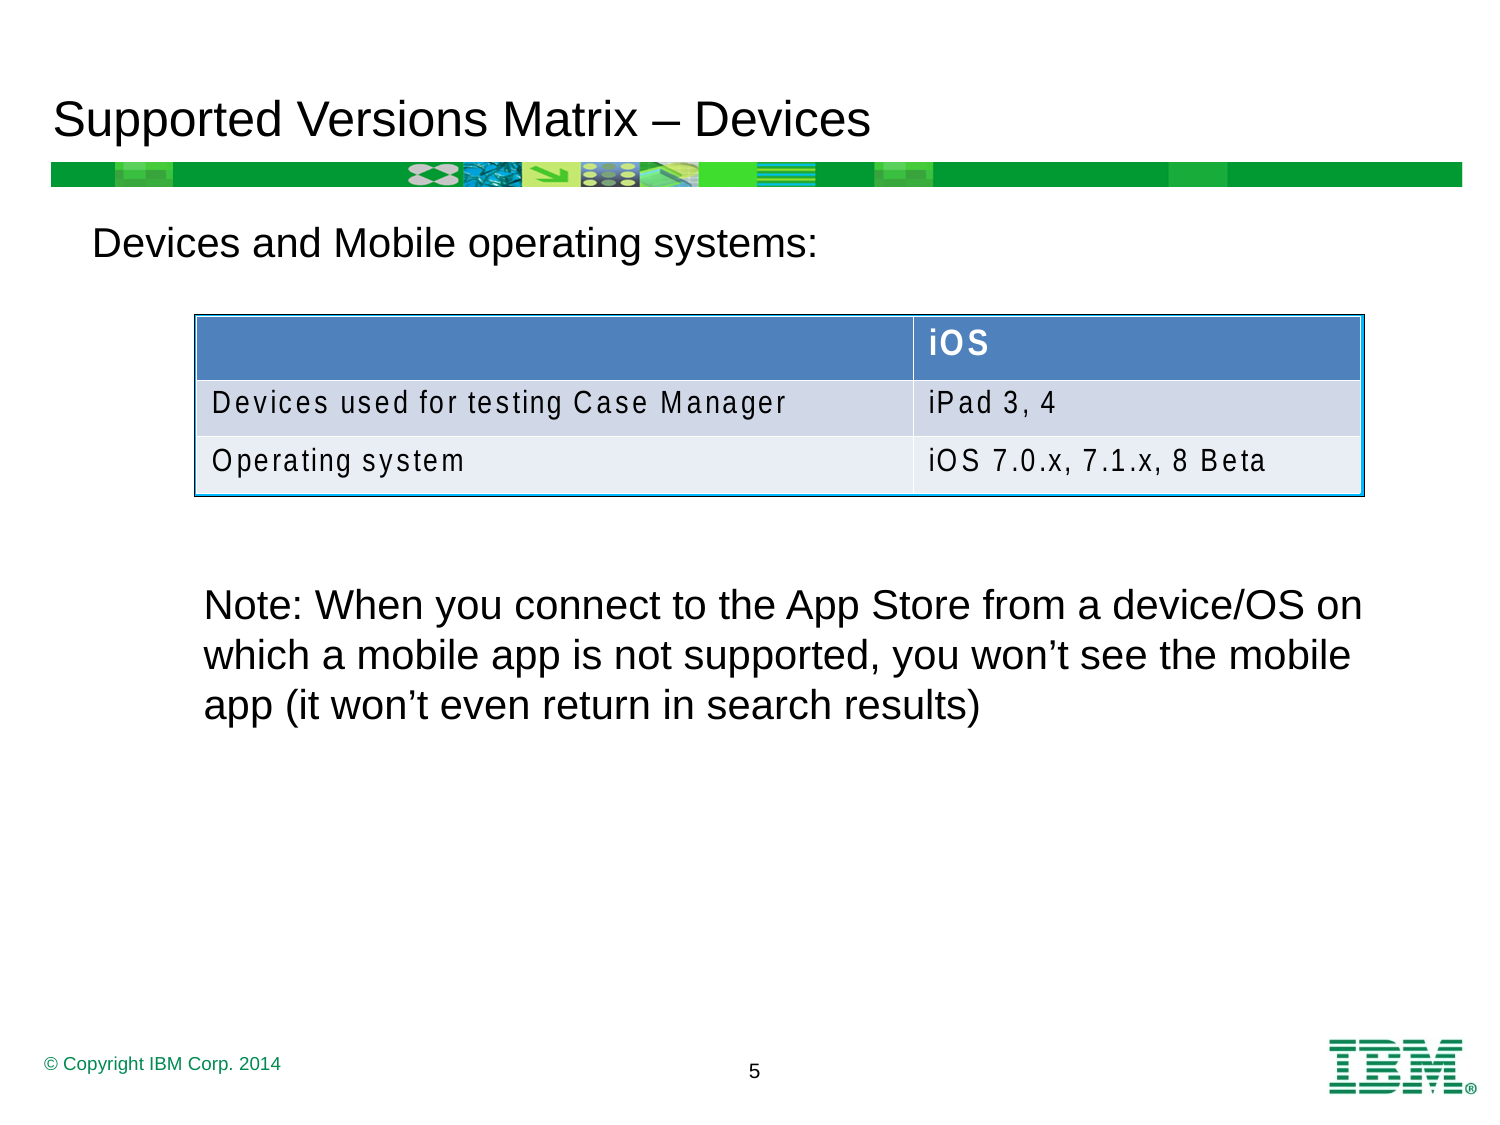

# Supported Versions Matrix – Devices
Devices and Mobile operating systems:
Note: When you connect to the App Store from a device/OS on which a mobile app is not supported, you won’t see the mobile app (it won’t even return in search results)